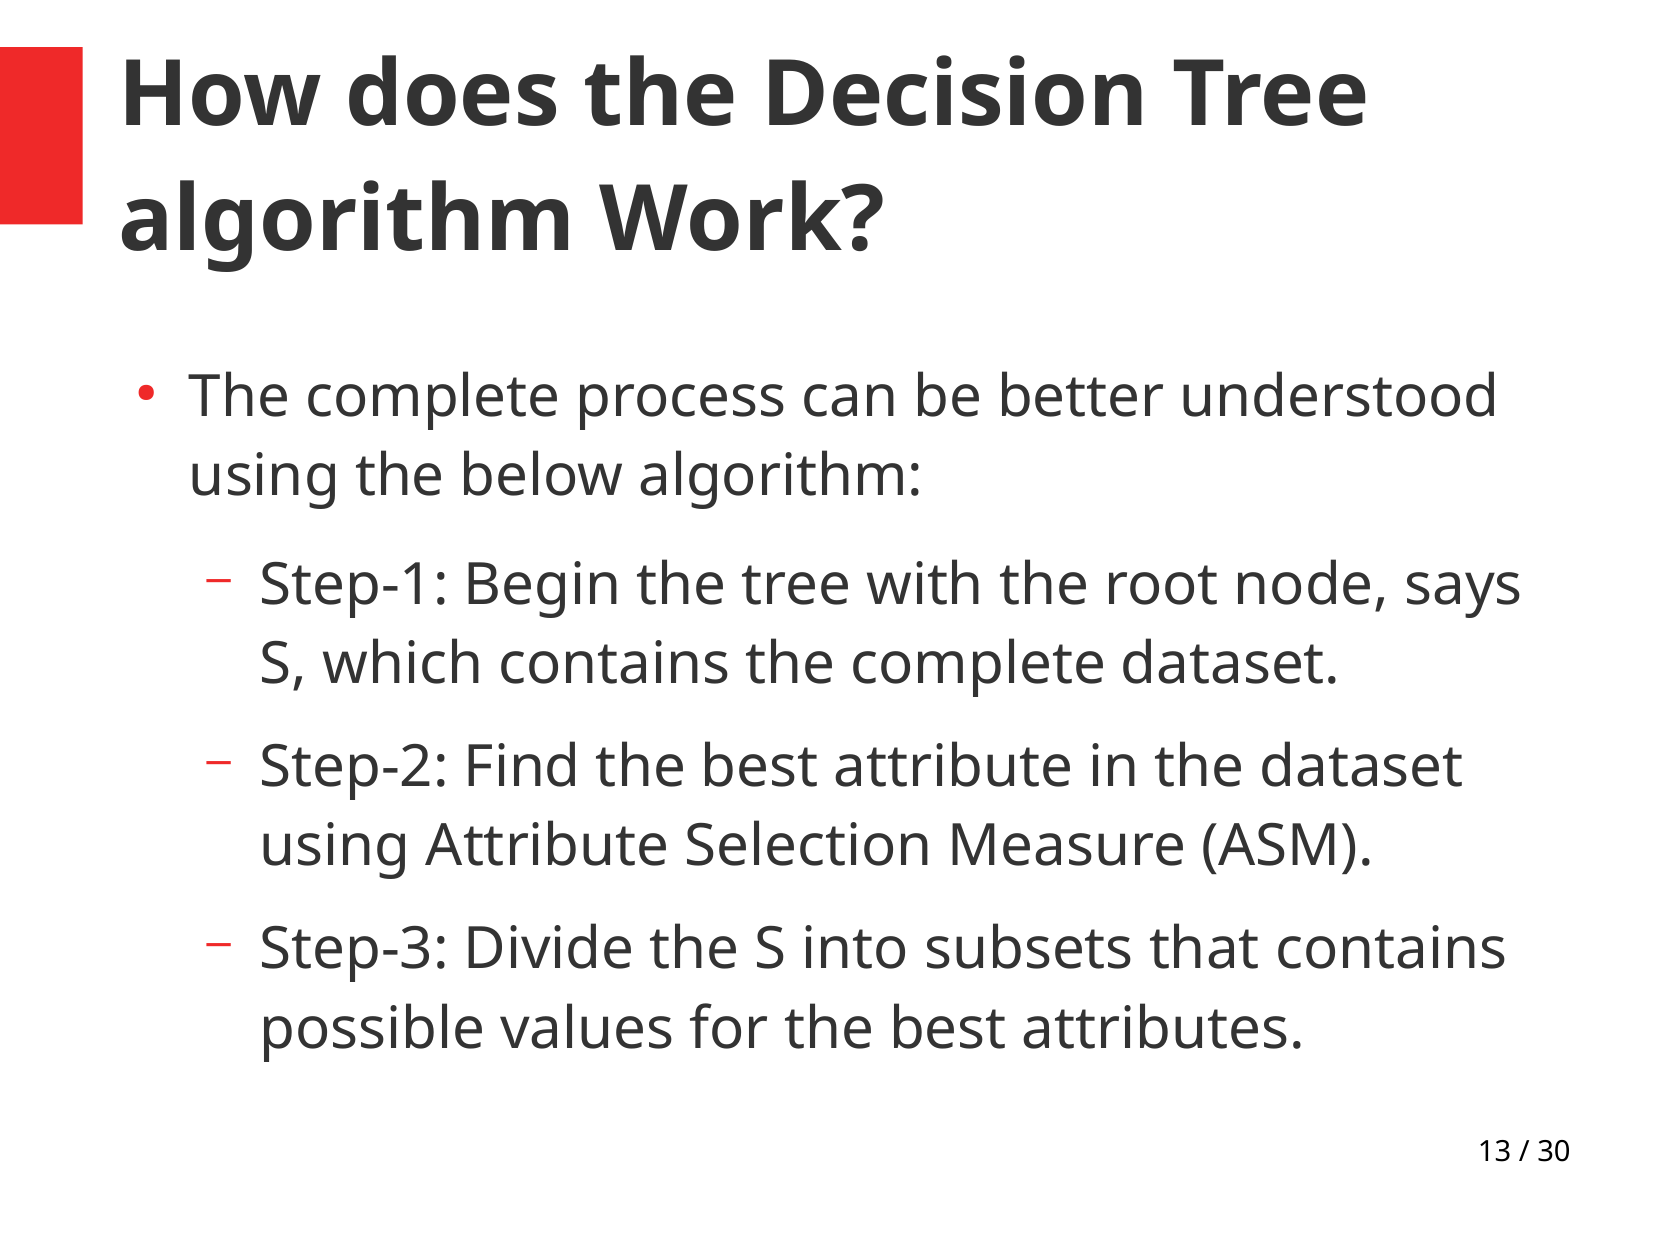

# How does the Decision Tree algorithm Work?
The complete process can be better understood using the below algorithm:
Step-1: Begin the tree with the root node, says S, which contains the complete dataset.
Step-2: Find the best attribute in the dataset using Attribute Selection Measure (ASM).
Step-3: Divide the S into subsets that contains possible values for the best attributes.
13